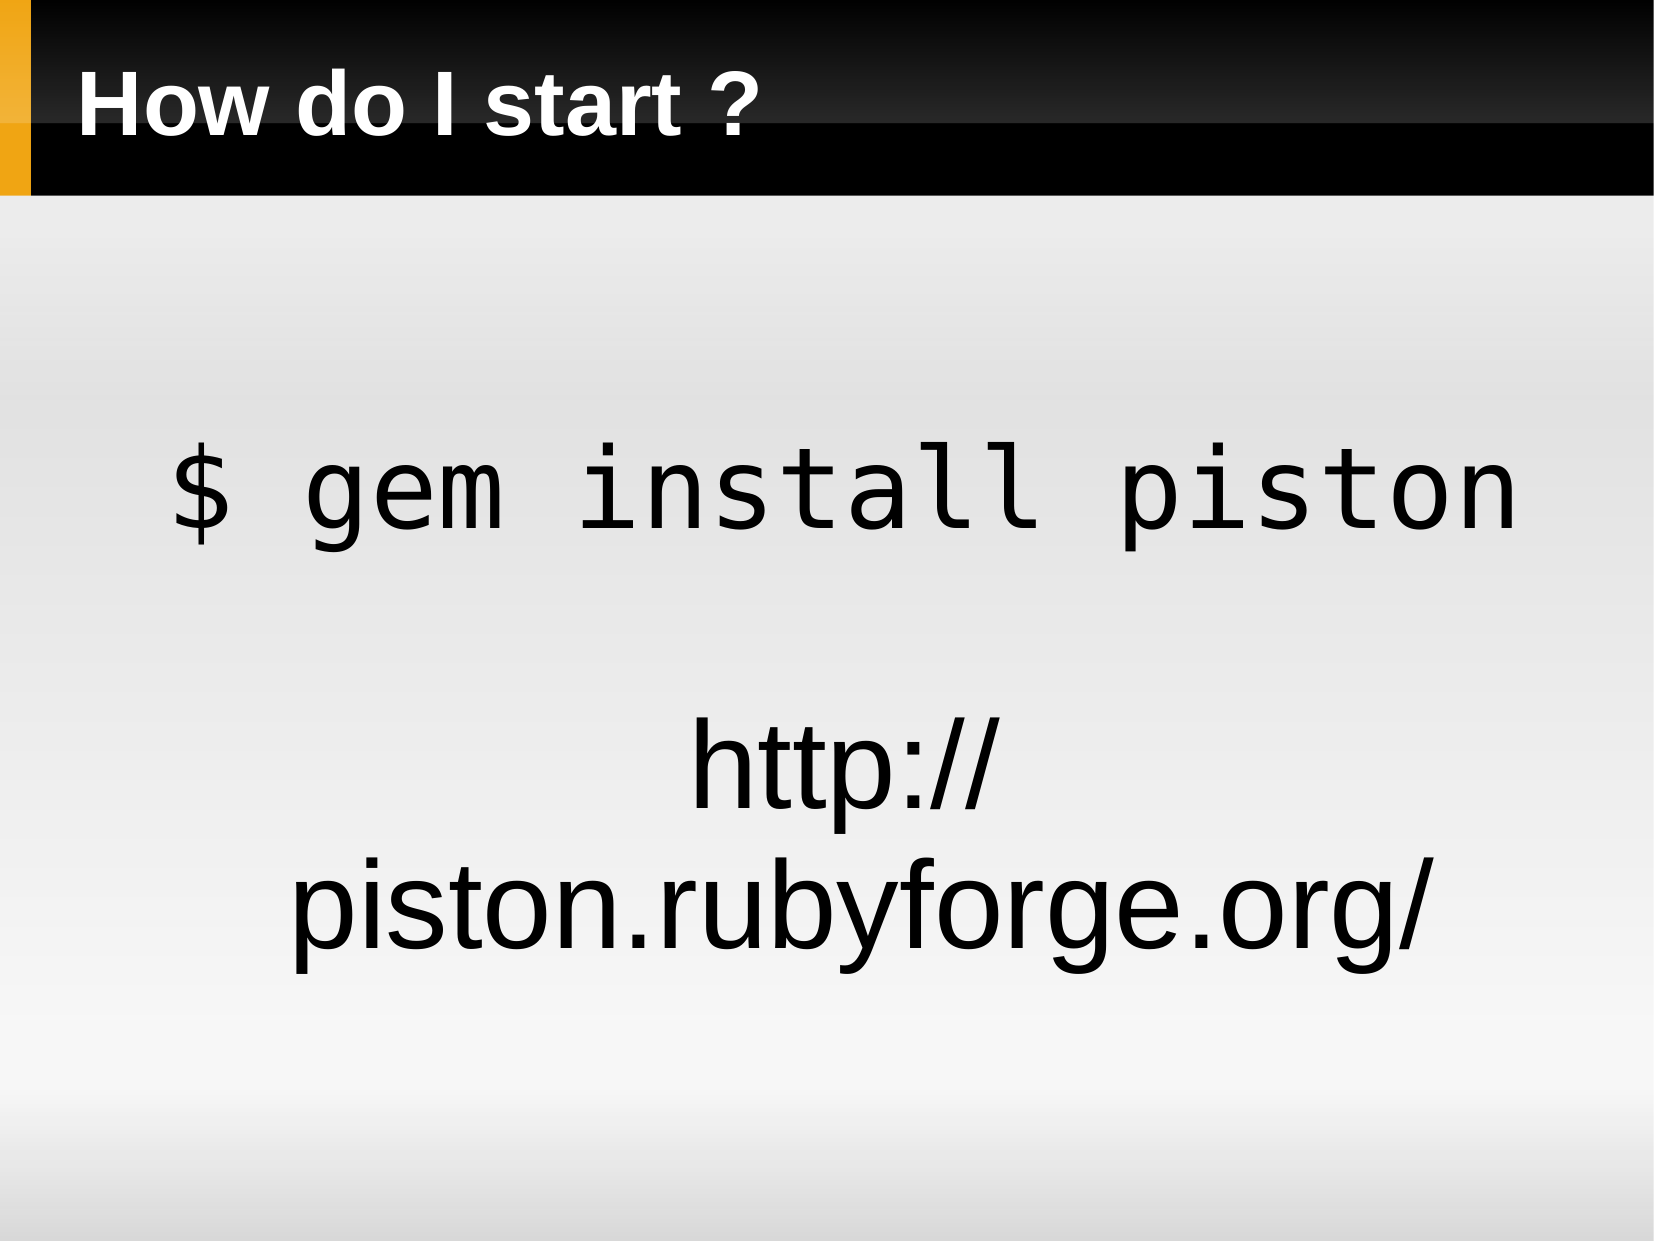

# How do I start ?
$ gem install piston
http://piston.rubyforge.org/